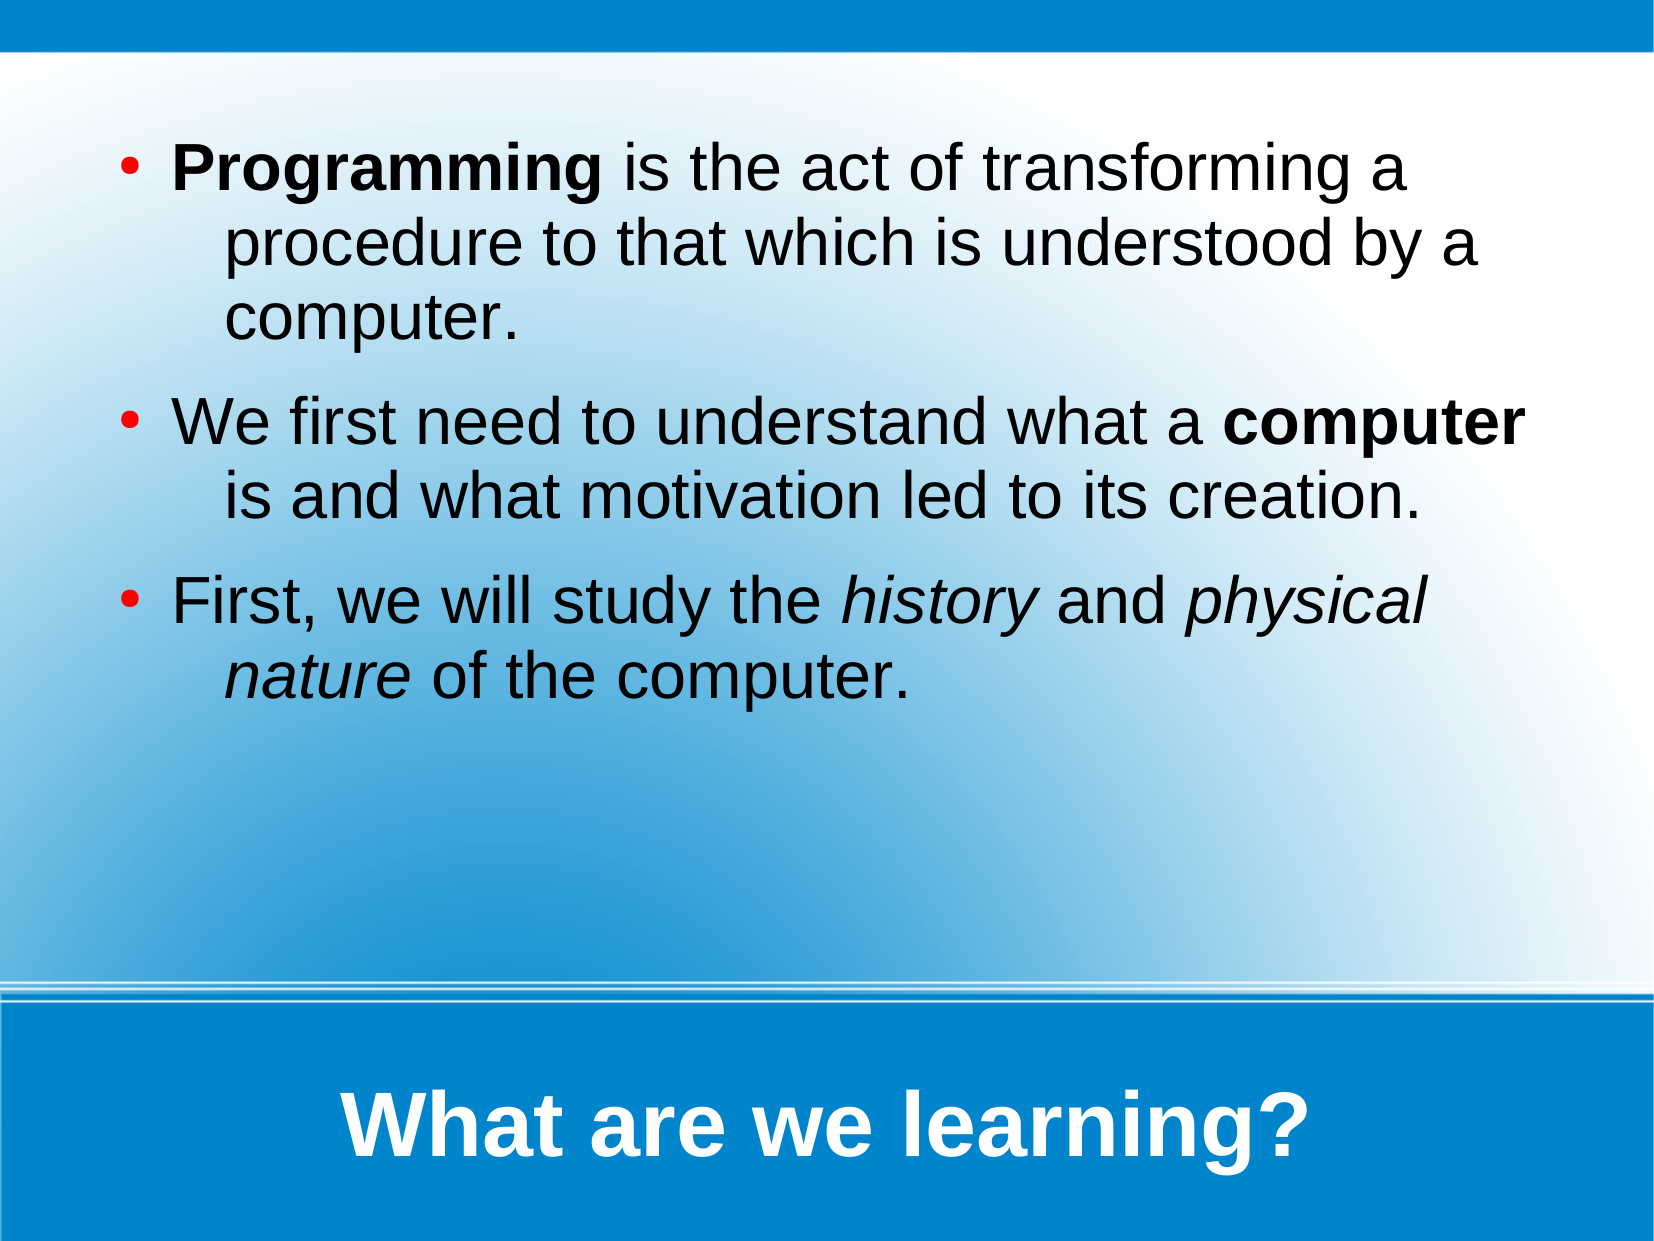

Programming is the act of transforming a procedure to that which is understood by a computer.
We first need to understand what a computer is and what motivation led to its creation.
First, we will study the history and physical nature of the computer.
# What are we learning?